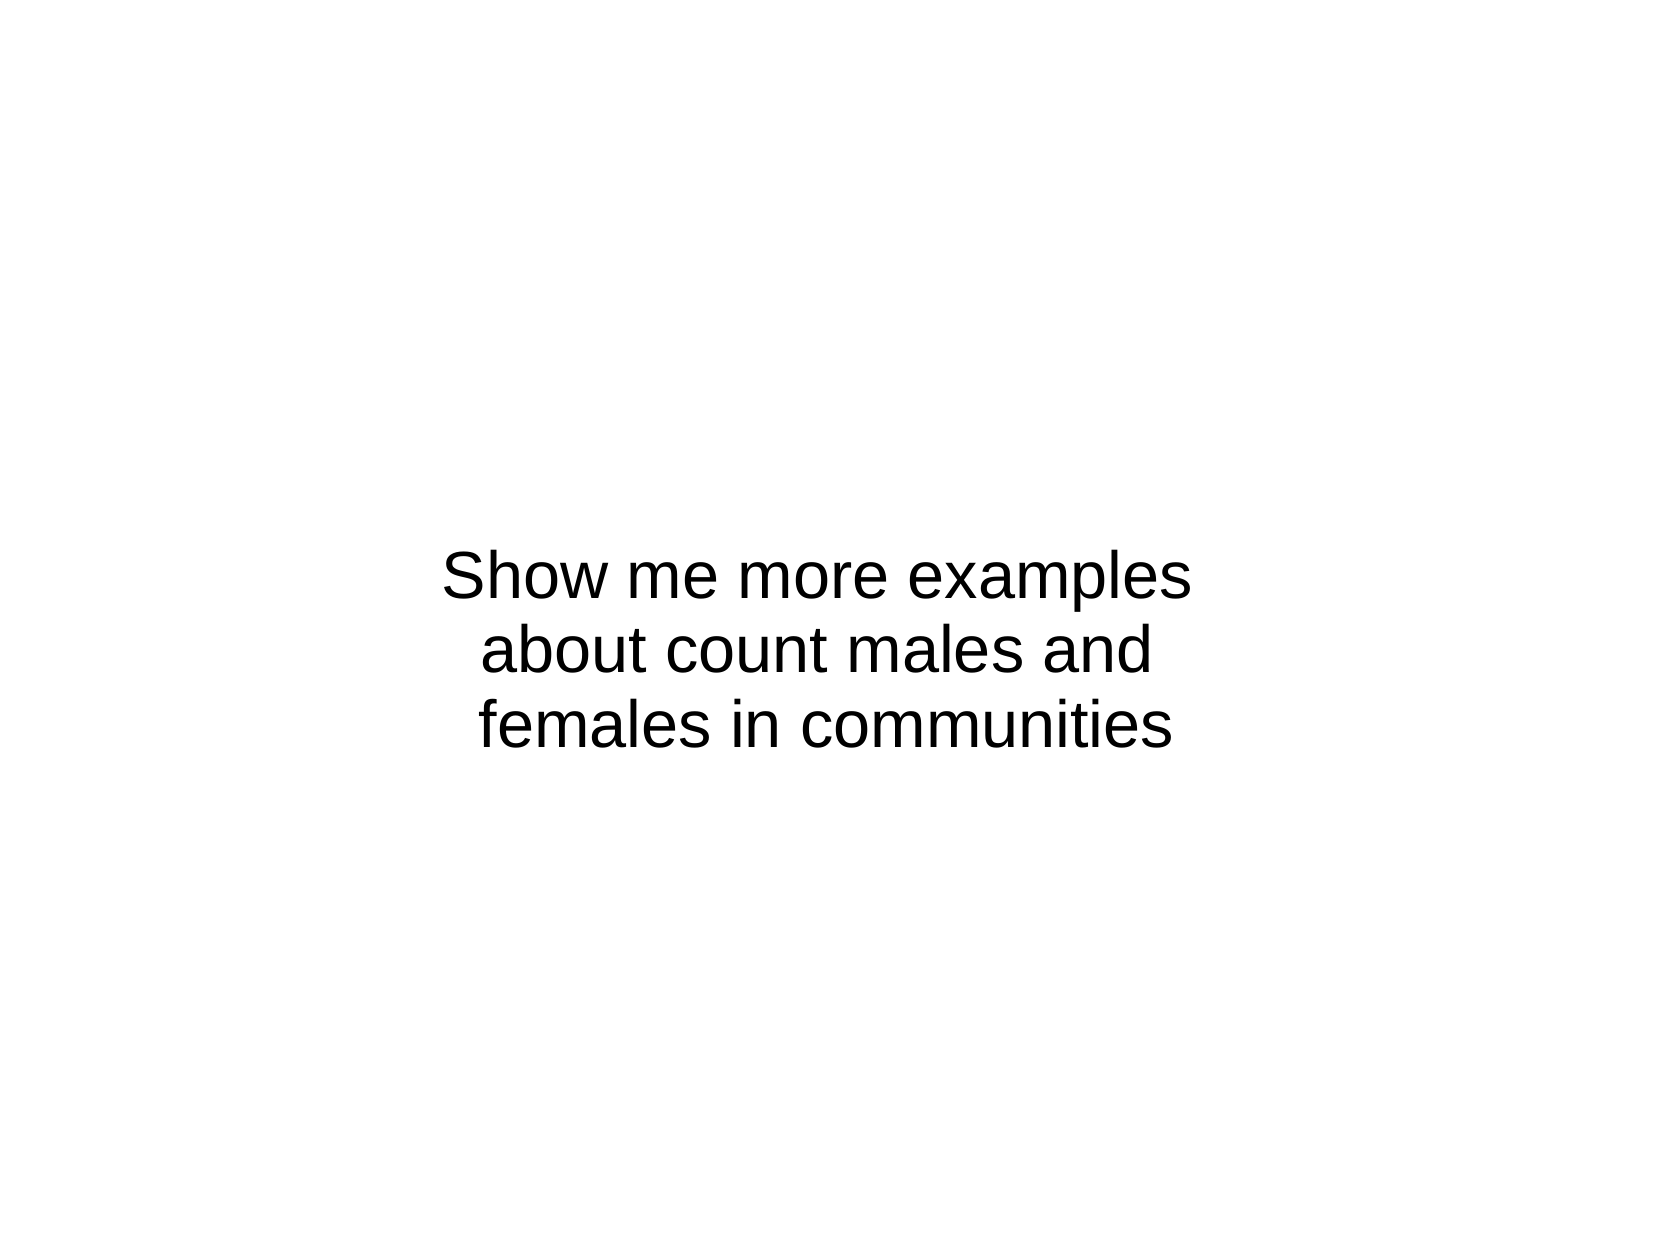

#
Show me more examples
about count males and
females in communities